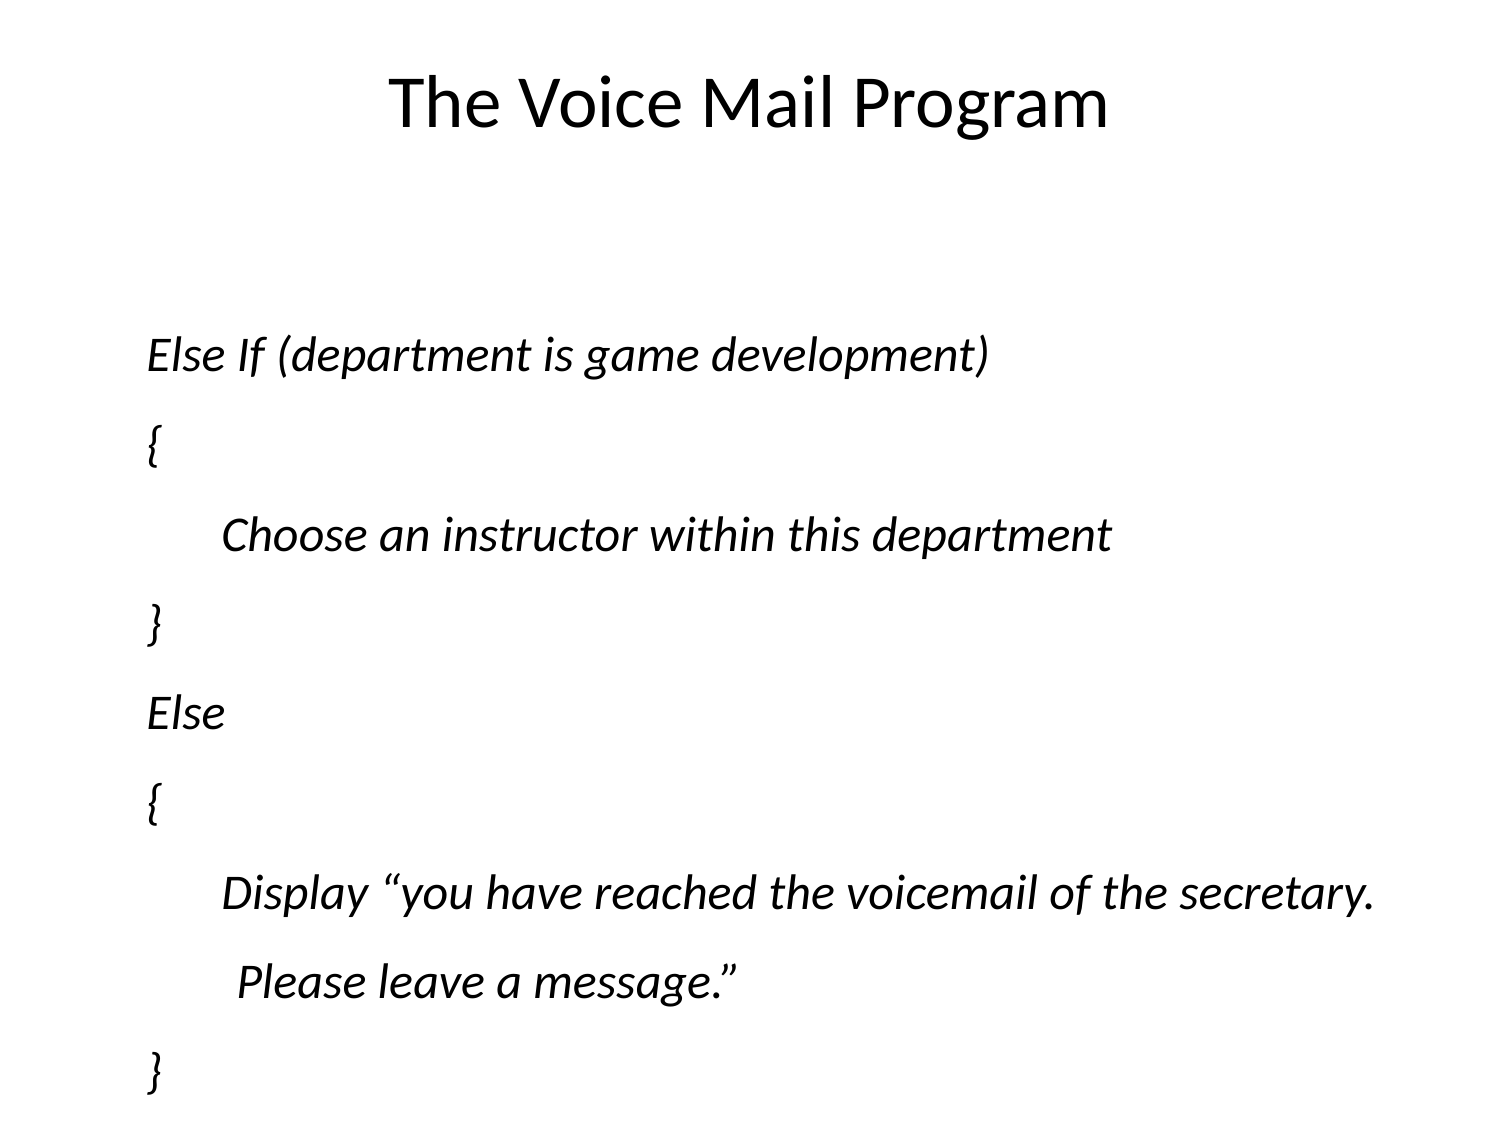

# The Voice Mail Program
Else If (department is game development)
{
	Choose an instructor within this department
}
Else
{
	Display “you have reached the voicemail of the secretary.
 Please leave a message.”
}